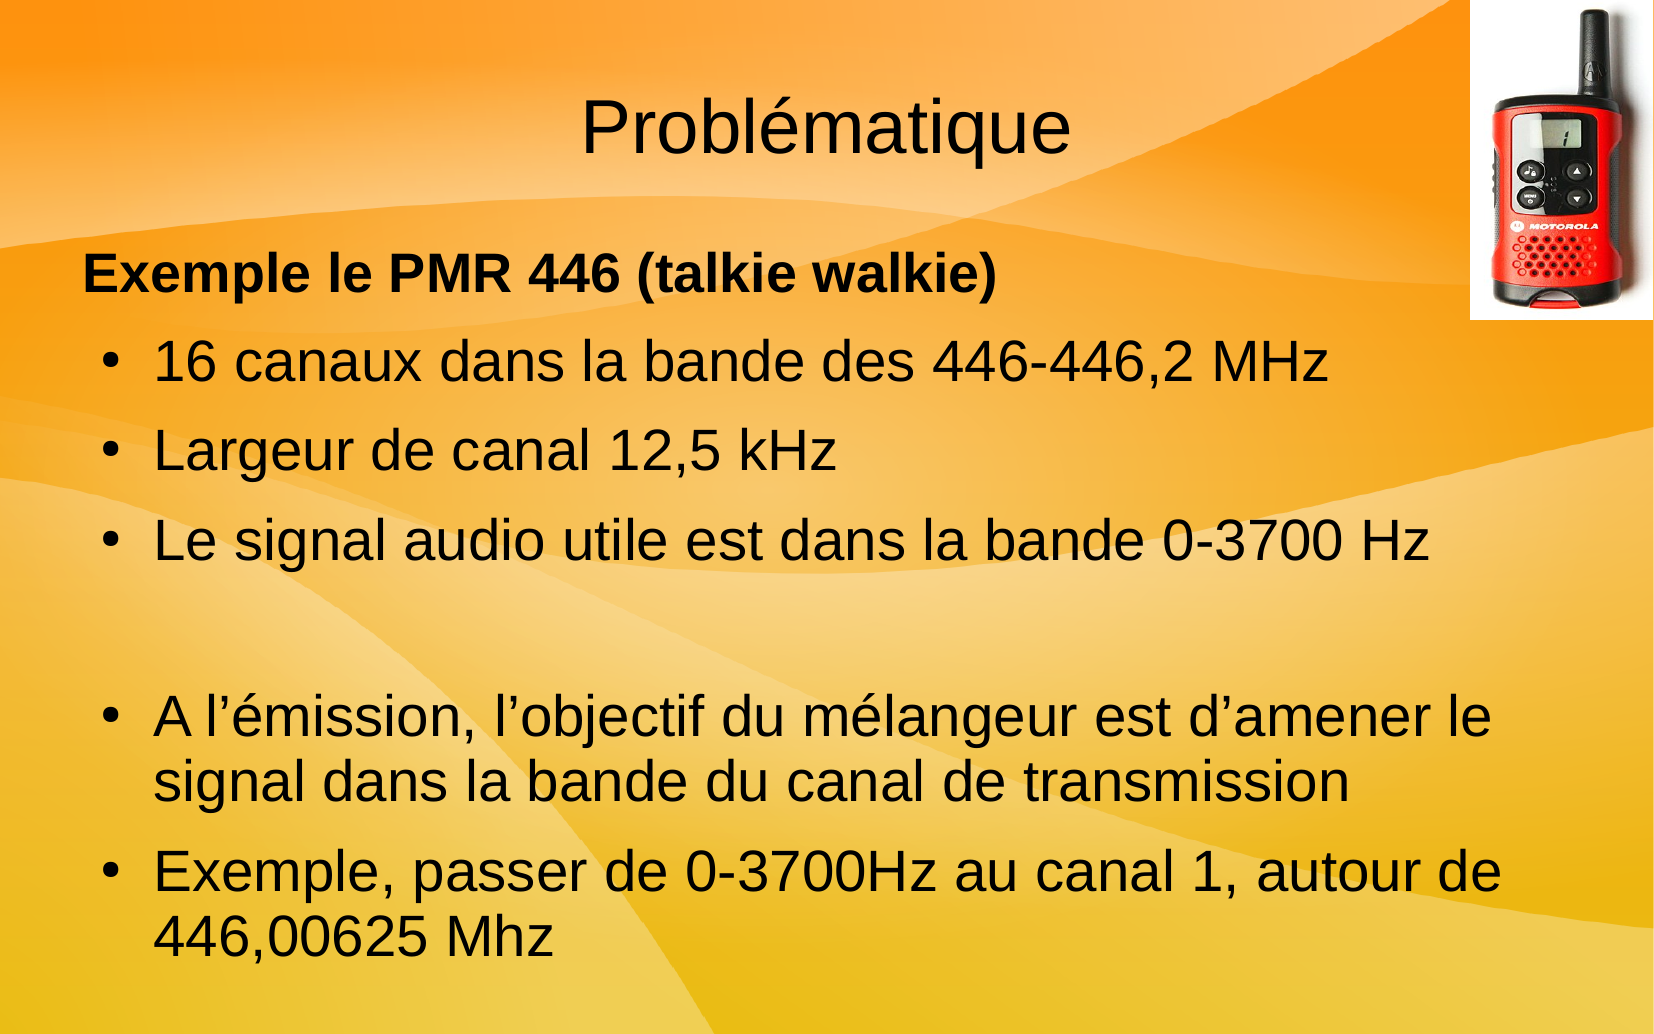

# Problématique
Exemple le PMR 446 (talkie walkie)
16 canaux dans la bande des 446-446,2 MHz
Largeur de canal 12,5 kHz
Le signal audio utile est dans la bande 0-3700 Hz
A l’émission, l’objectif du mélangeur est d’amener le signal dans la bande du canal de transmission
Exemple, passer de 0-3700Hz au canal 1, autour de 446,00625 Mhz